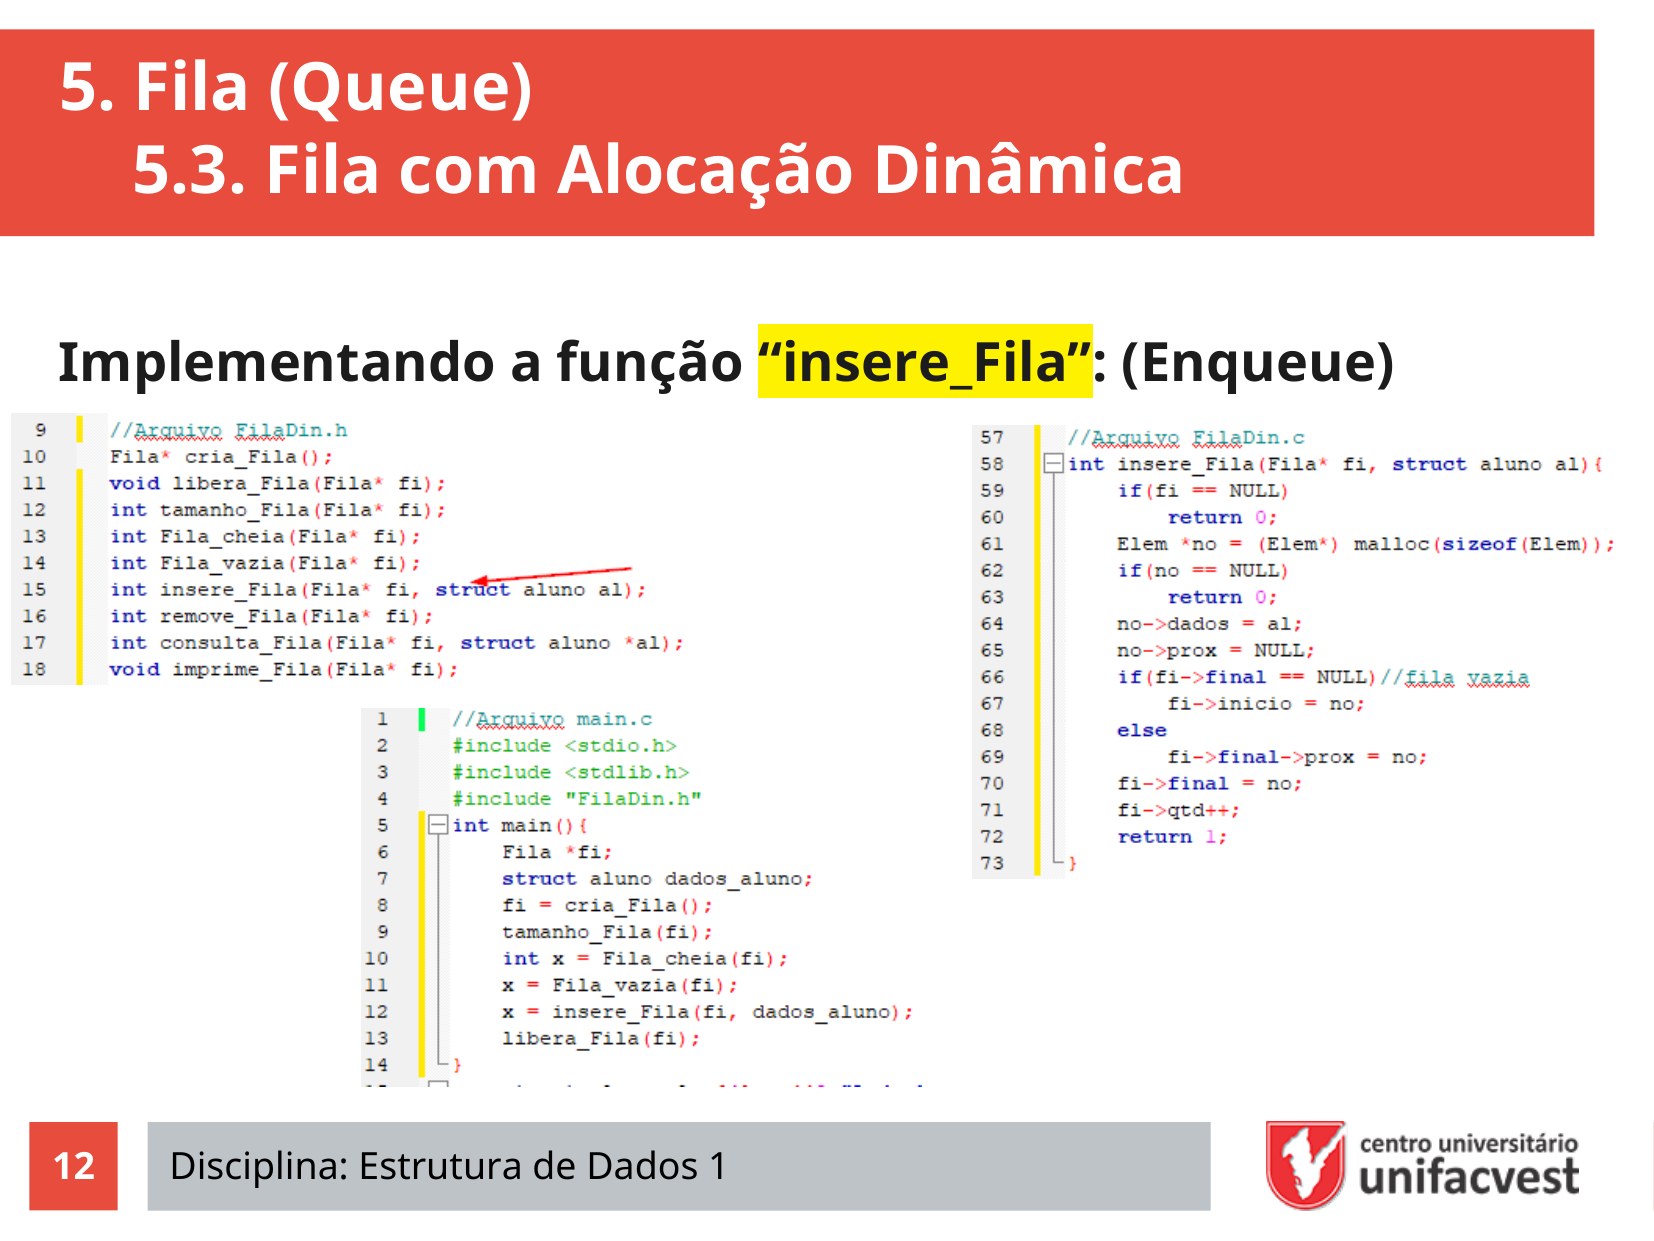

# 5. Fila (Queue) 5.3. Fila com Alocação Dinâmica
Implementando a função “insere_Fila”: (Enqueue)
12
Disciplina: Estrutura de Dados 1